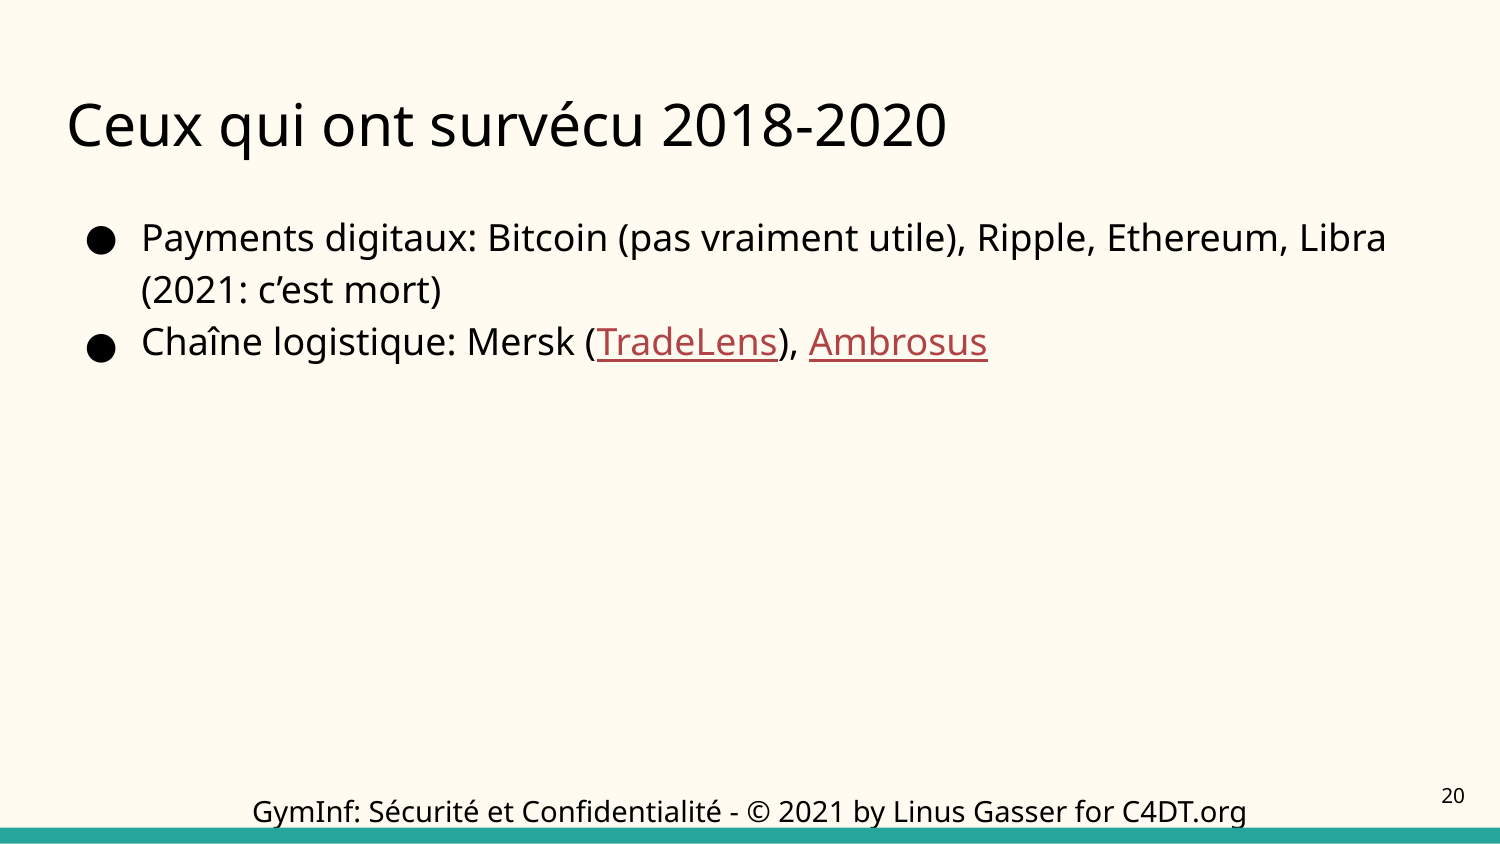

# Ceux qui ont survécu 2018-2020
Payments digitaux: Bitcoin (pas vraiment utile), Ripple, Ethereum, Libra (2021: c’est mort)
Chaîne logistique: Mersk (TradeLens), Ambrosus